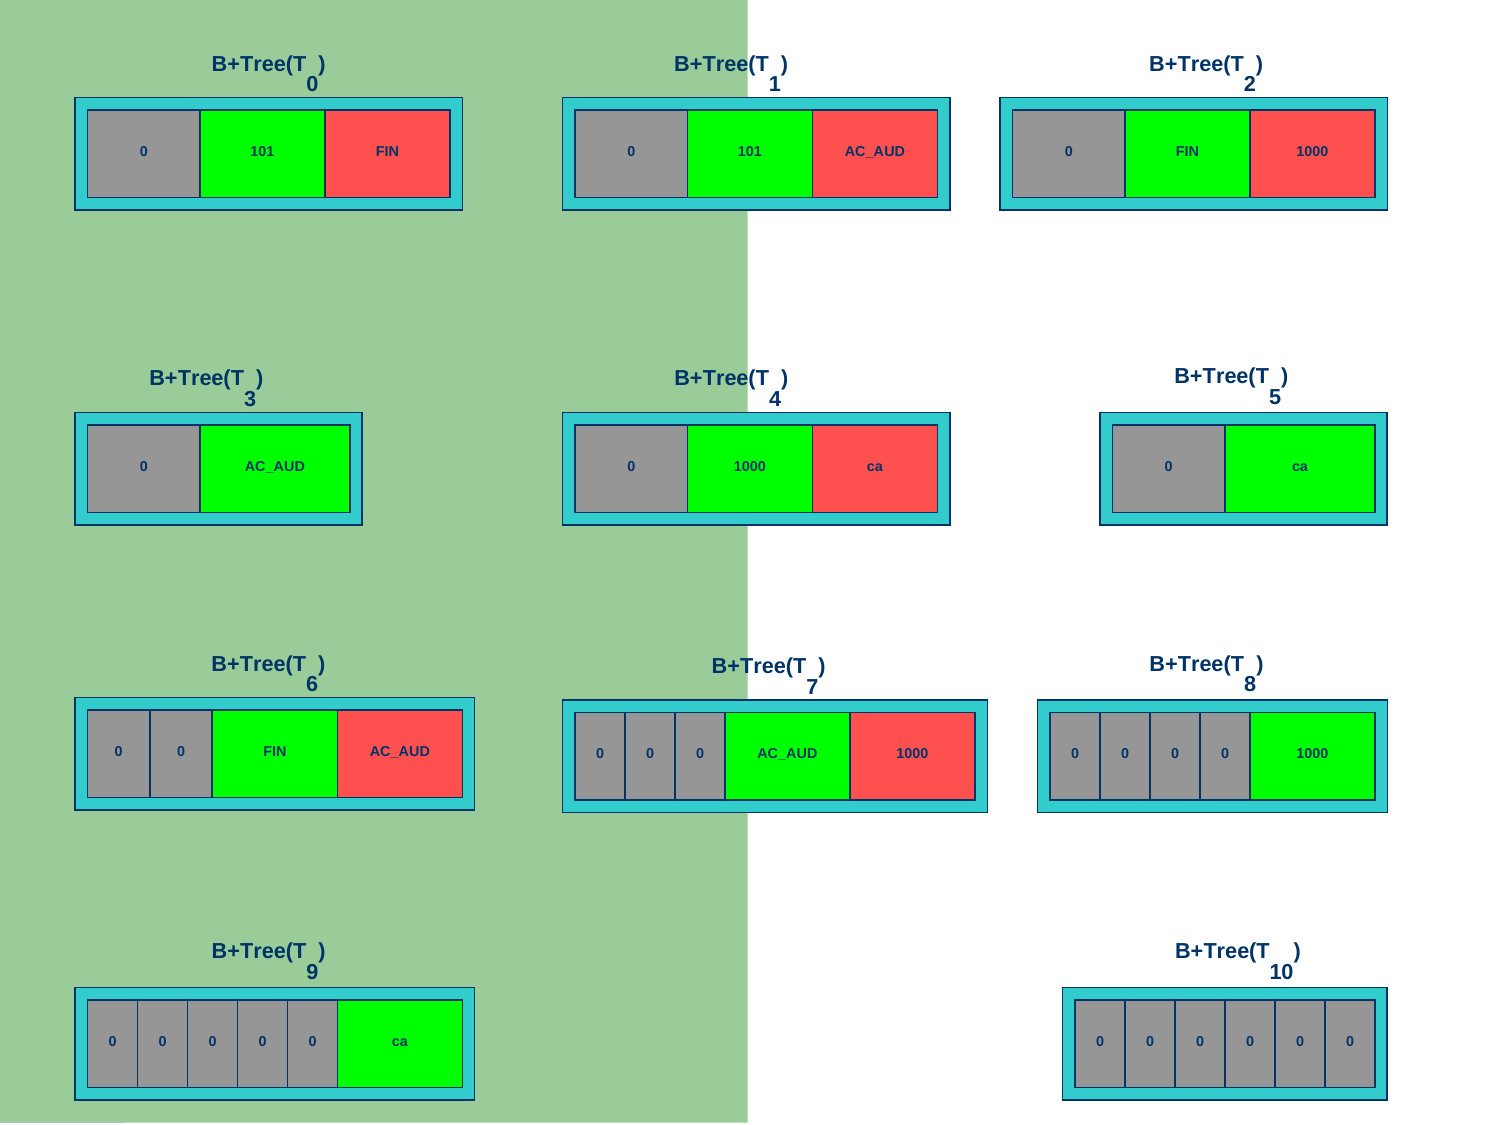

B+Tree(T0)
B+Tree(T1)
B+Tree(T2)
0
101
FIN
0
101
AC_AUD
0
FIN
1000
B+Tree(T5)
B+Tree(T3)
B+Tree(T4)
0
AC_AUD
0
1000
ca
0
ca
B+Tree(T6)
B+Tree(T8)
B+Tree(T7)
0
0
FIN
AC_AUD
0
0
0
AC_AUD
1000
0
0
0
0
1000
B+Tree(T9)
B+Tree(T10)
0
0
0
0
0
ca
0
0
0
0
0
0